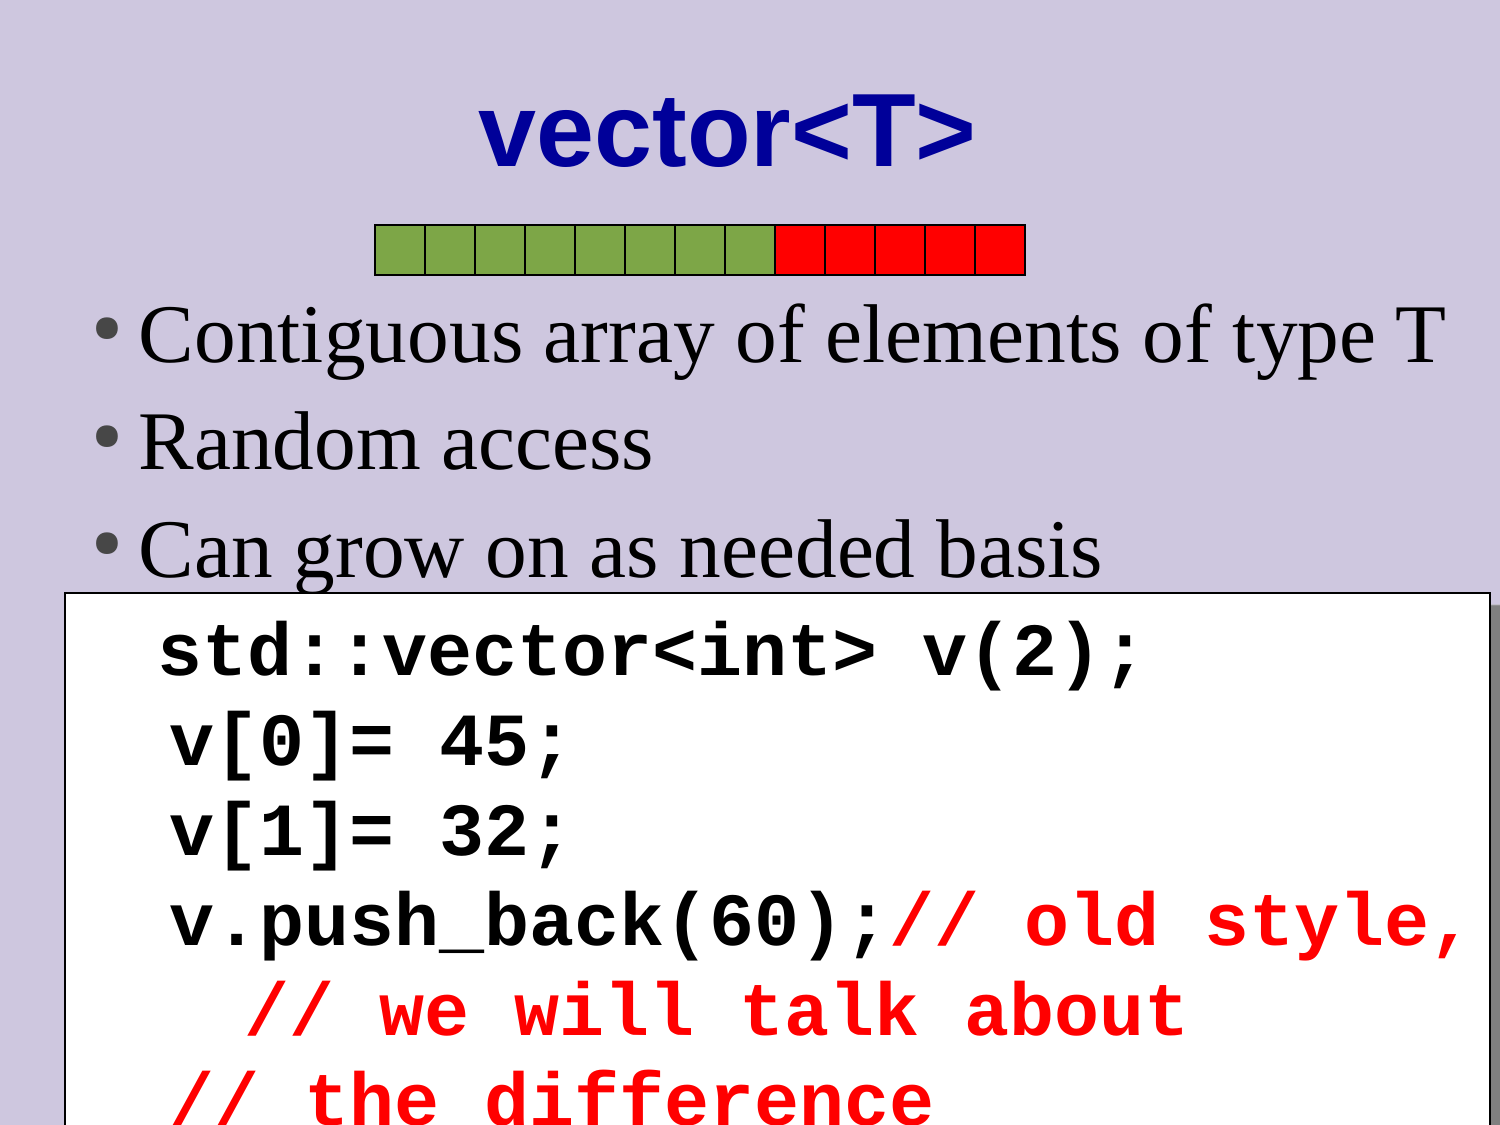

# vector<T>
Contiguous array of elements of type T
Random access
Can grow on as needed basis
std::vector<int> v(2);
 v[0]= 45;
 v[1]= 32;
 v.push_back(60);// old style,
	 // we will talk about
 // the difference